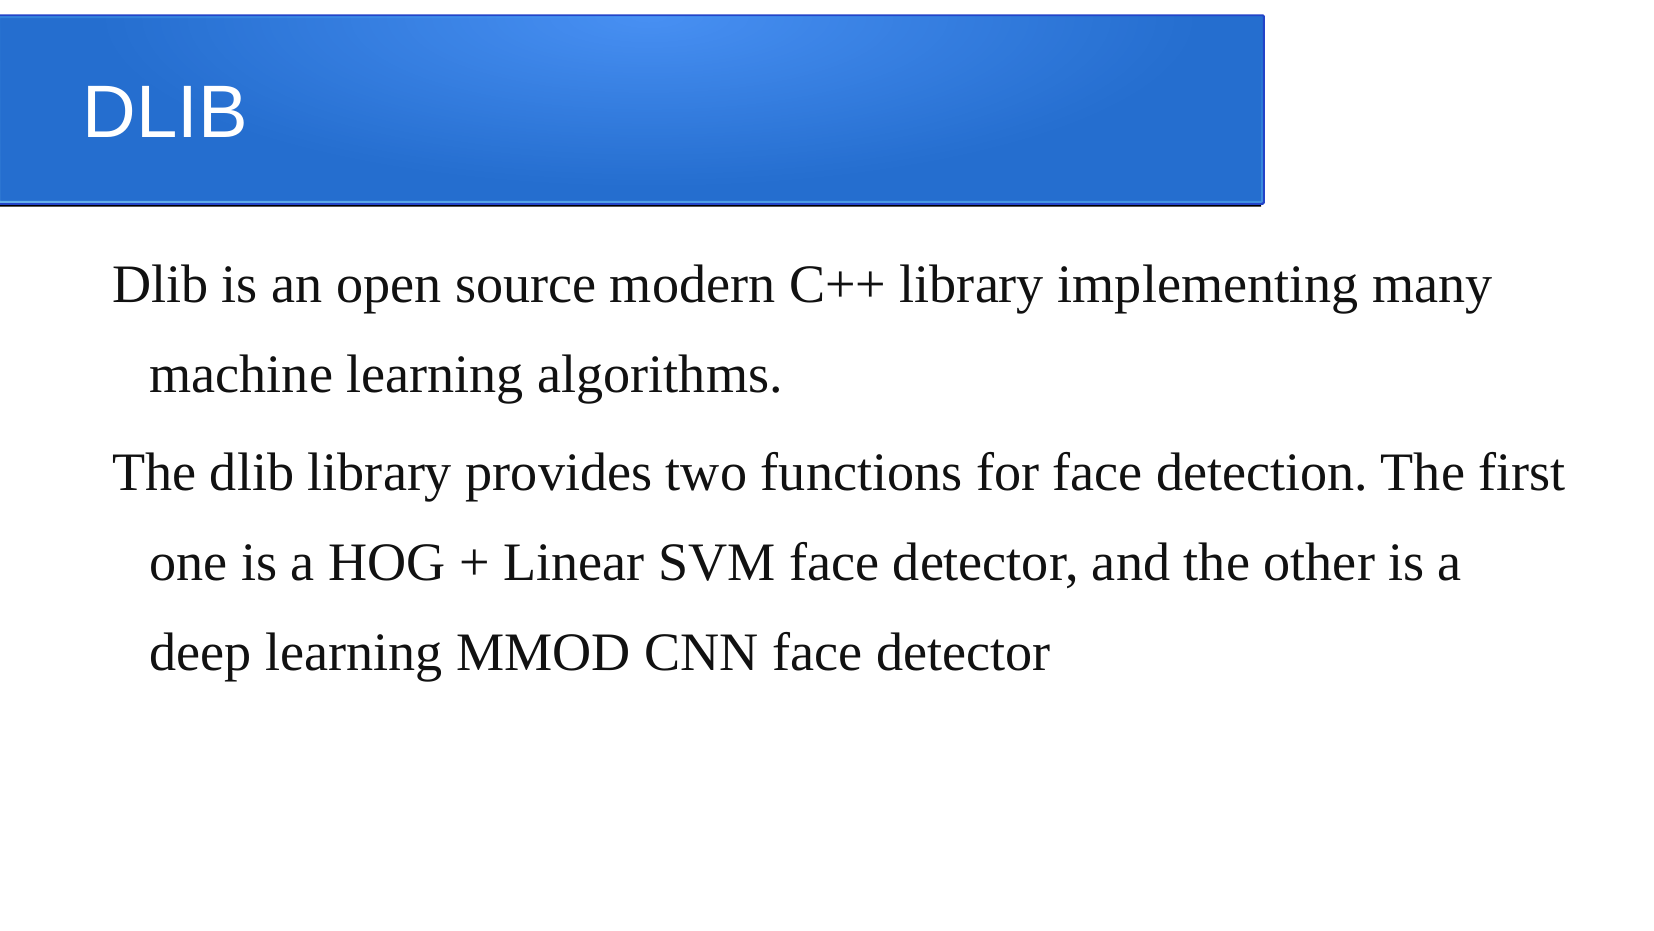

# DLIB
Dlib is an open source modern C++ library implementing many machine learning algorithms.
The dlib library provides two functions for face detection. The first one is a HOG + Linear SVM face detector, and the other is a deep learning MMOD CNN face detector